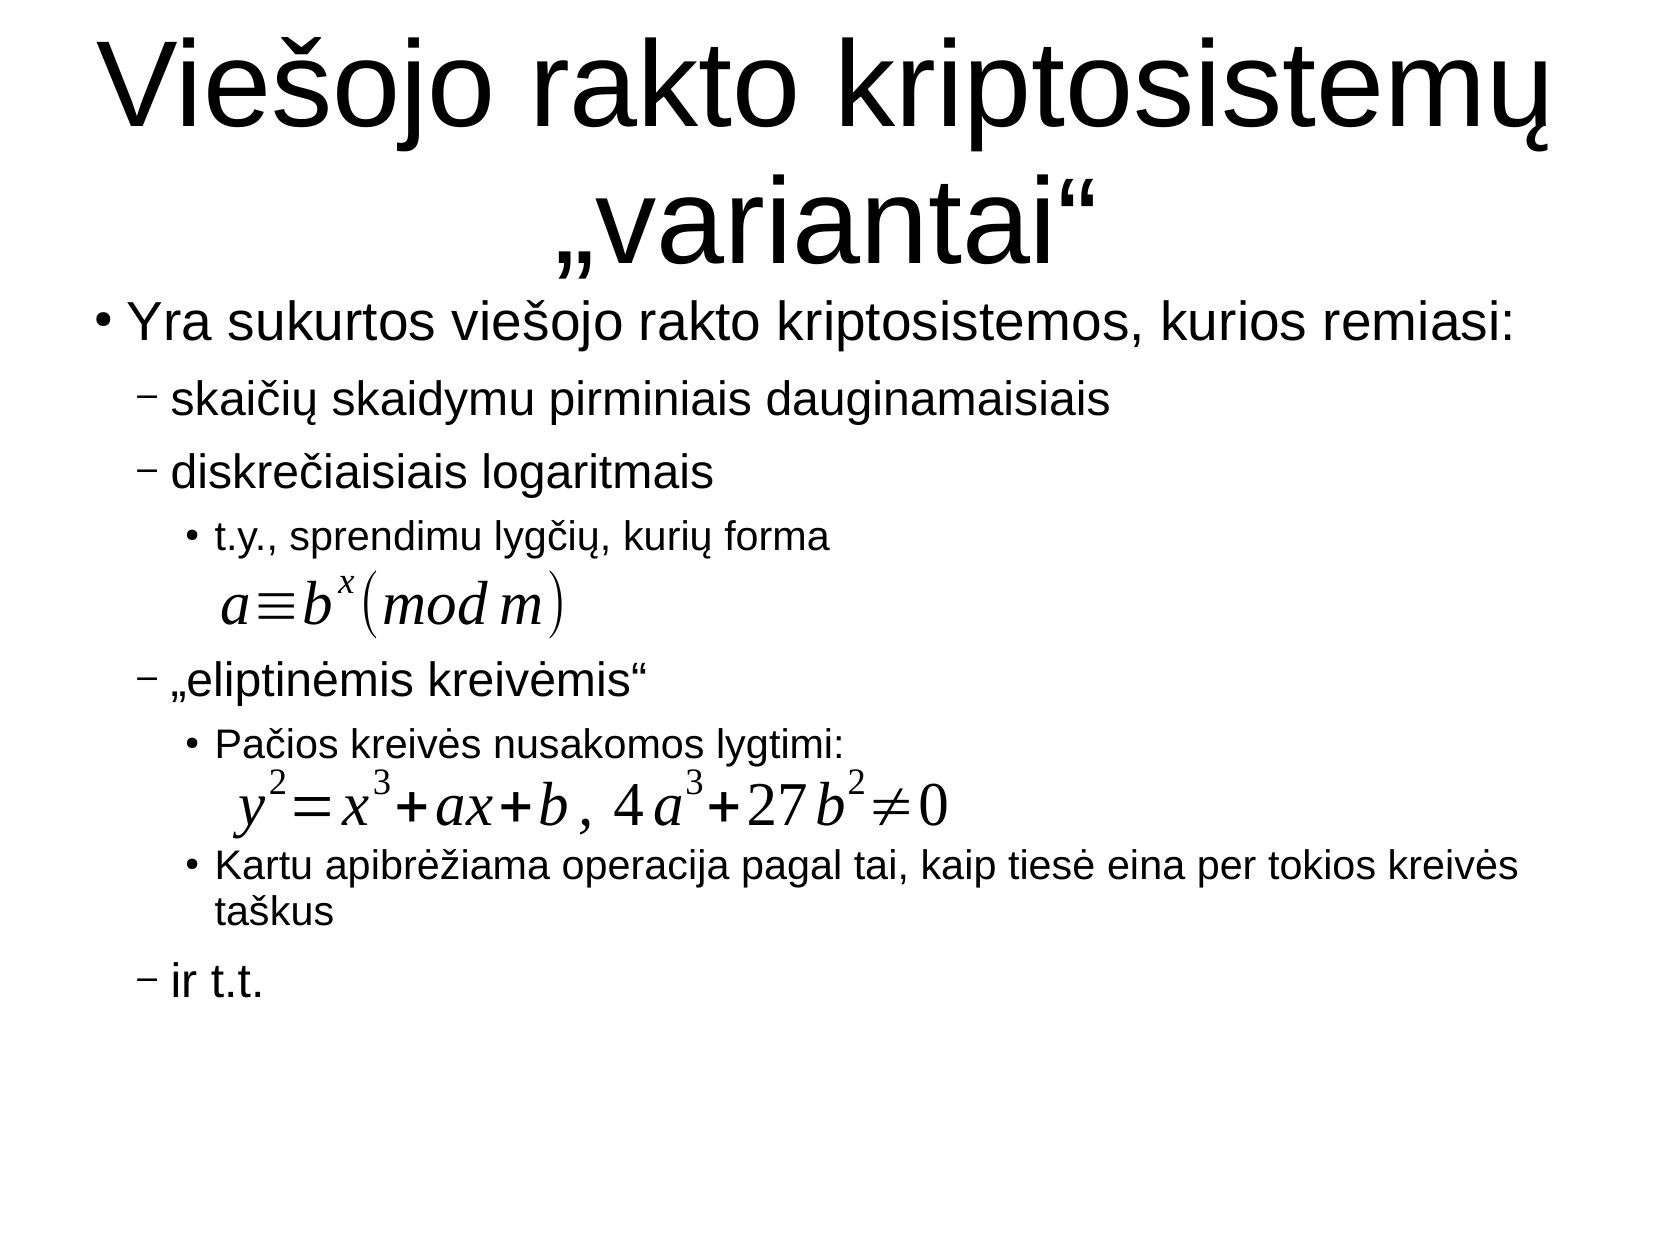

# Viešojo rakto kriptosistemų „variantai“
Yra sukurtos viešojo rakto kriptosistemos, kurios remiasi:
skaičių skaidymu pirminiais dauginamaisiais
diskrečiaisiais logaritmais
t.y., sprendimu lygčių, kurių forma
„eliptinėmis kreivėmis“
Pačios kreivės nusakomos lygtimi:
Kartu apibrėžiama operacija pagal tai, kaip tiesė eina per tokios kreivės taškus
ir t.t.